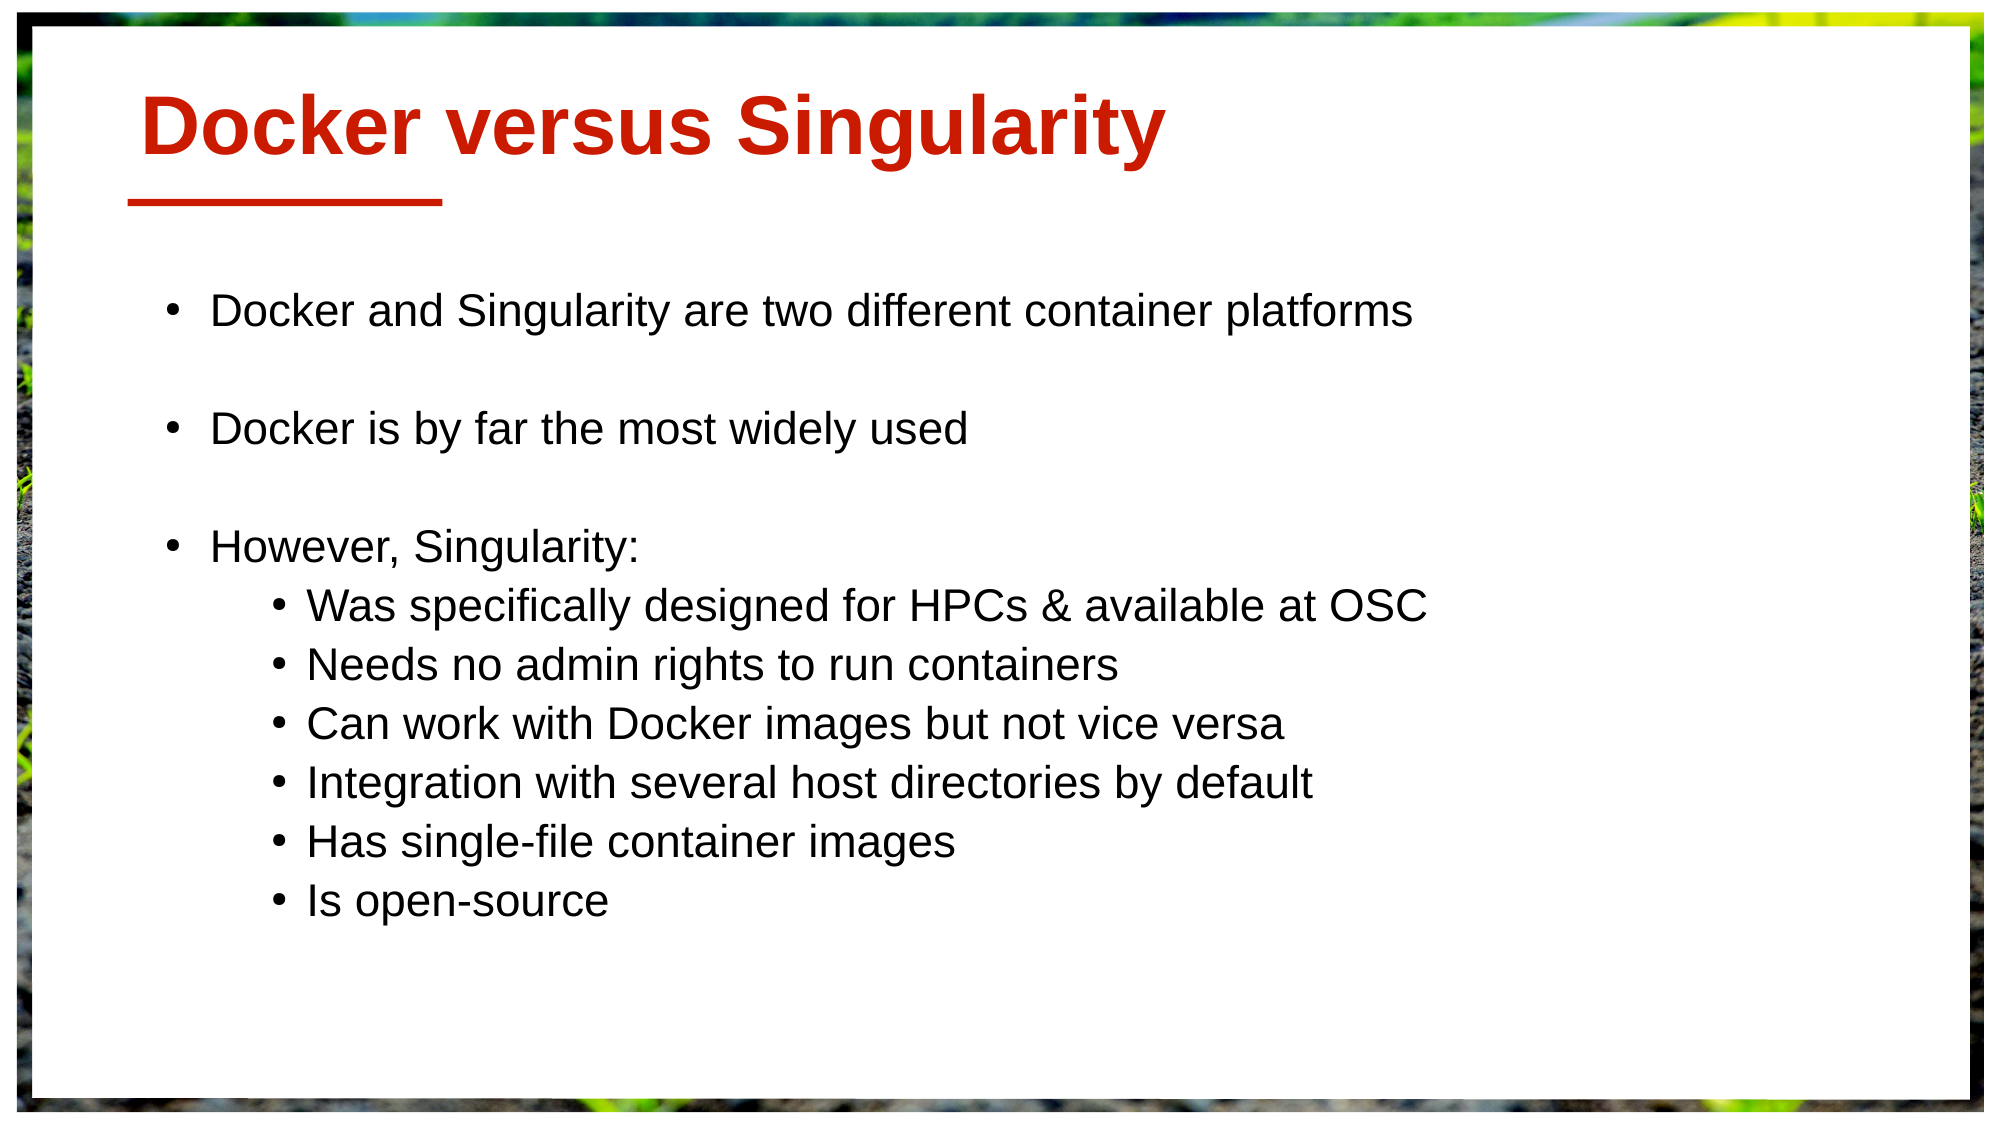

Docker versus Singularity
Docker and Singularity are two different container platforms
Docker is by far the most widely used
However, Singularity:
Was specifically designed for HPCs & available at OSC
Needs no admin rights to run containers
Can work with Docker images but not vice versa
Integration with several host directories by default
Has single-file container images
Is open-source